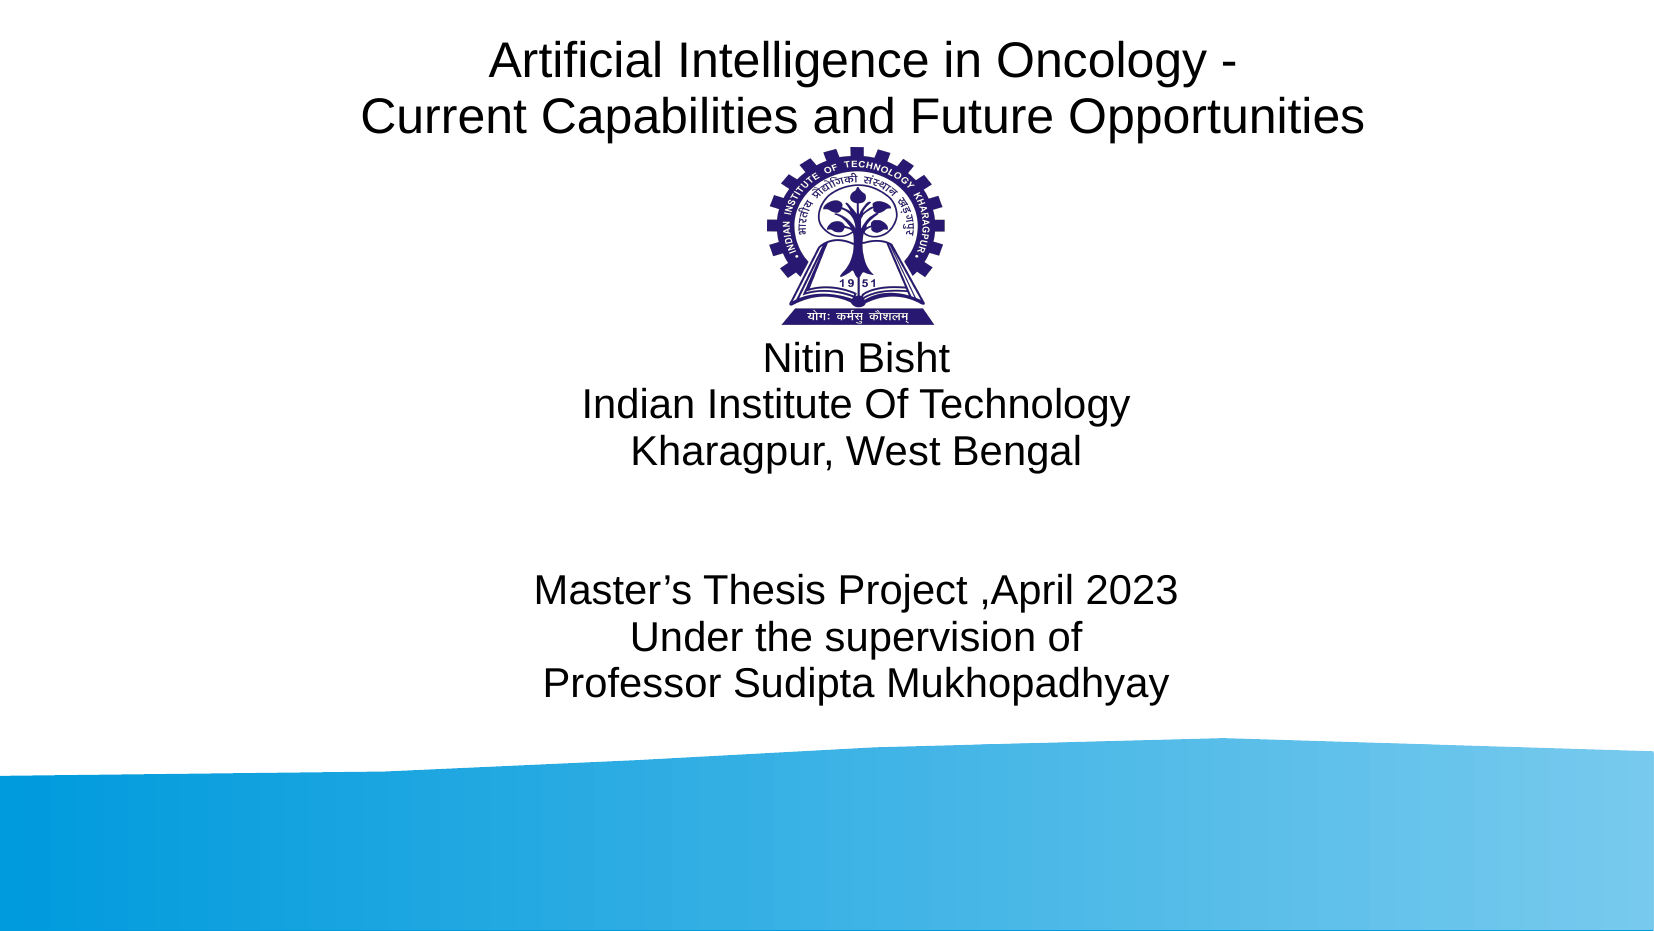

# Artificial Intelligence in Oncology - Current Capabilities and Future Opportunities Nitin Bisht Indian Institute Of Technology Kharagpur, West Bengal Master’s Thesis Project ,April 2023 Under the supervision of Professor Sudipta Mukhopadhyay